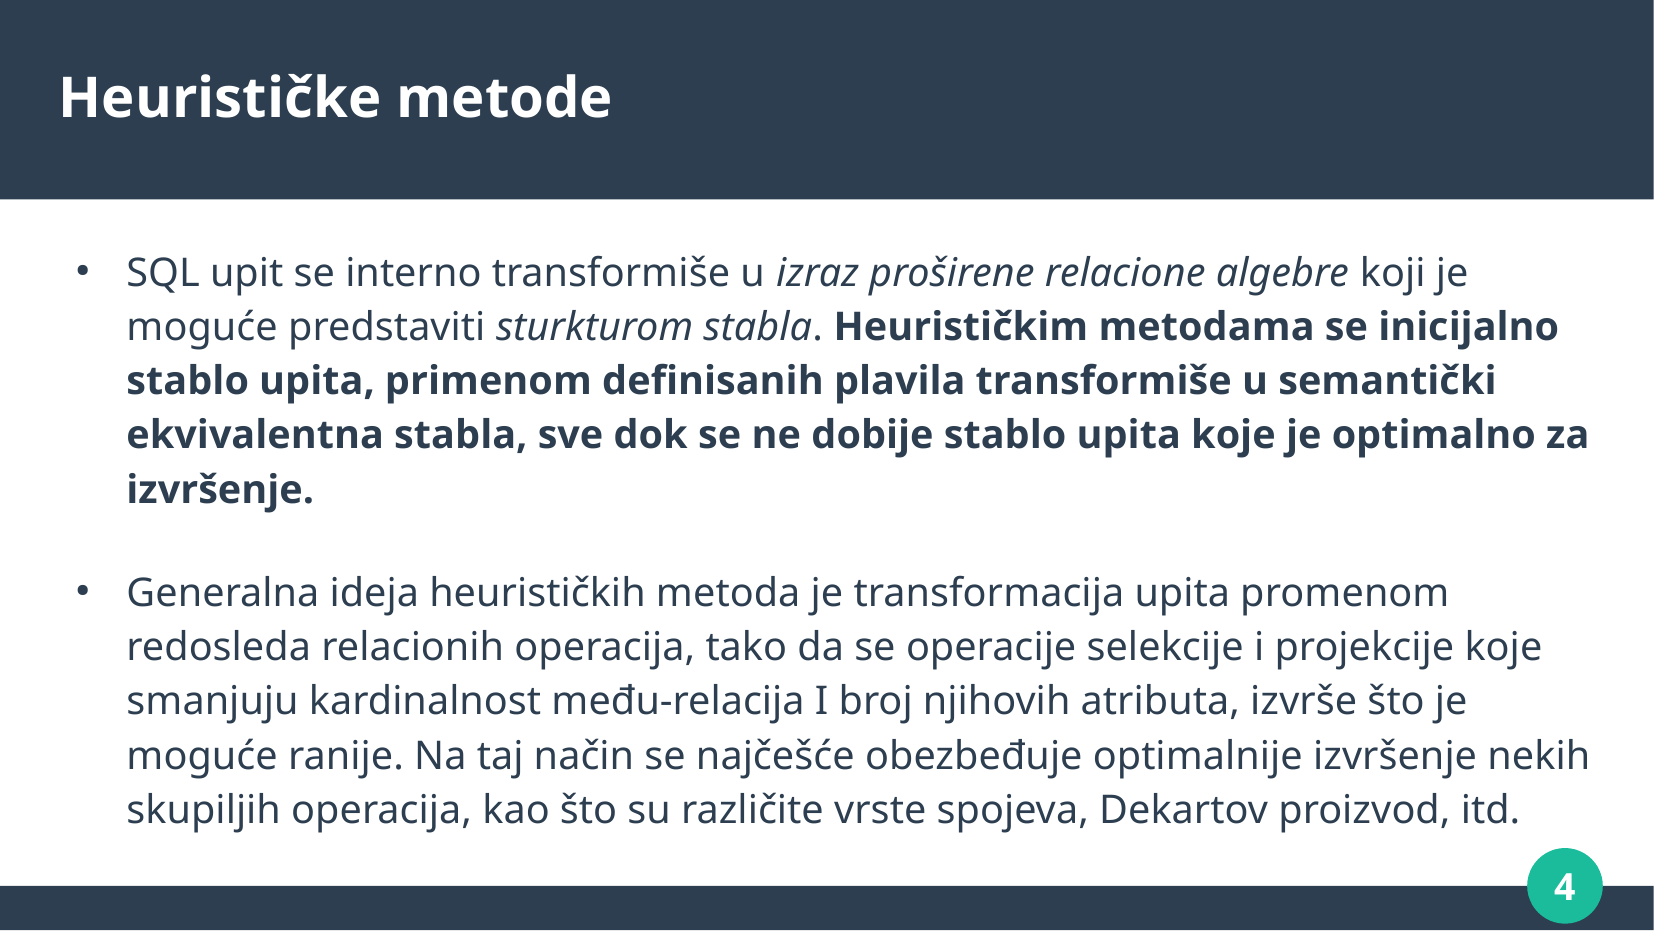

# Heurističke metode
SQL upit se interno transformiše u izraz proširene relacione algebre koji je moguće predstaviti sturkturom stabla. Heurističkim metodama se inicijalno stablo upita, primenom definisanih plavila transformiše u semantički ekvivalentna stabla, sve dok se ne dobije stablo upita koje je optimalno za izvršenje.
Generalna ideja heurističkih metoda je transformacija upita promenom redosleda relacionih operacija, tako da se operacije selekcije i projekcije koje smanjuju kardinalnost među-relacija I broj njihovih atributa, izvrše što je moguće ranije. Na taj način se najčešće obezbeđuje optimalnije izvršenje nekih skupiljih operacija, kao što su različite vrste spojeva, Dekartov proizvod, itd.